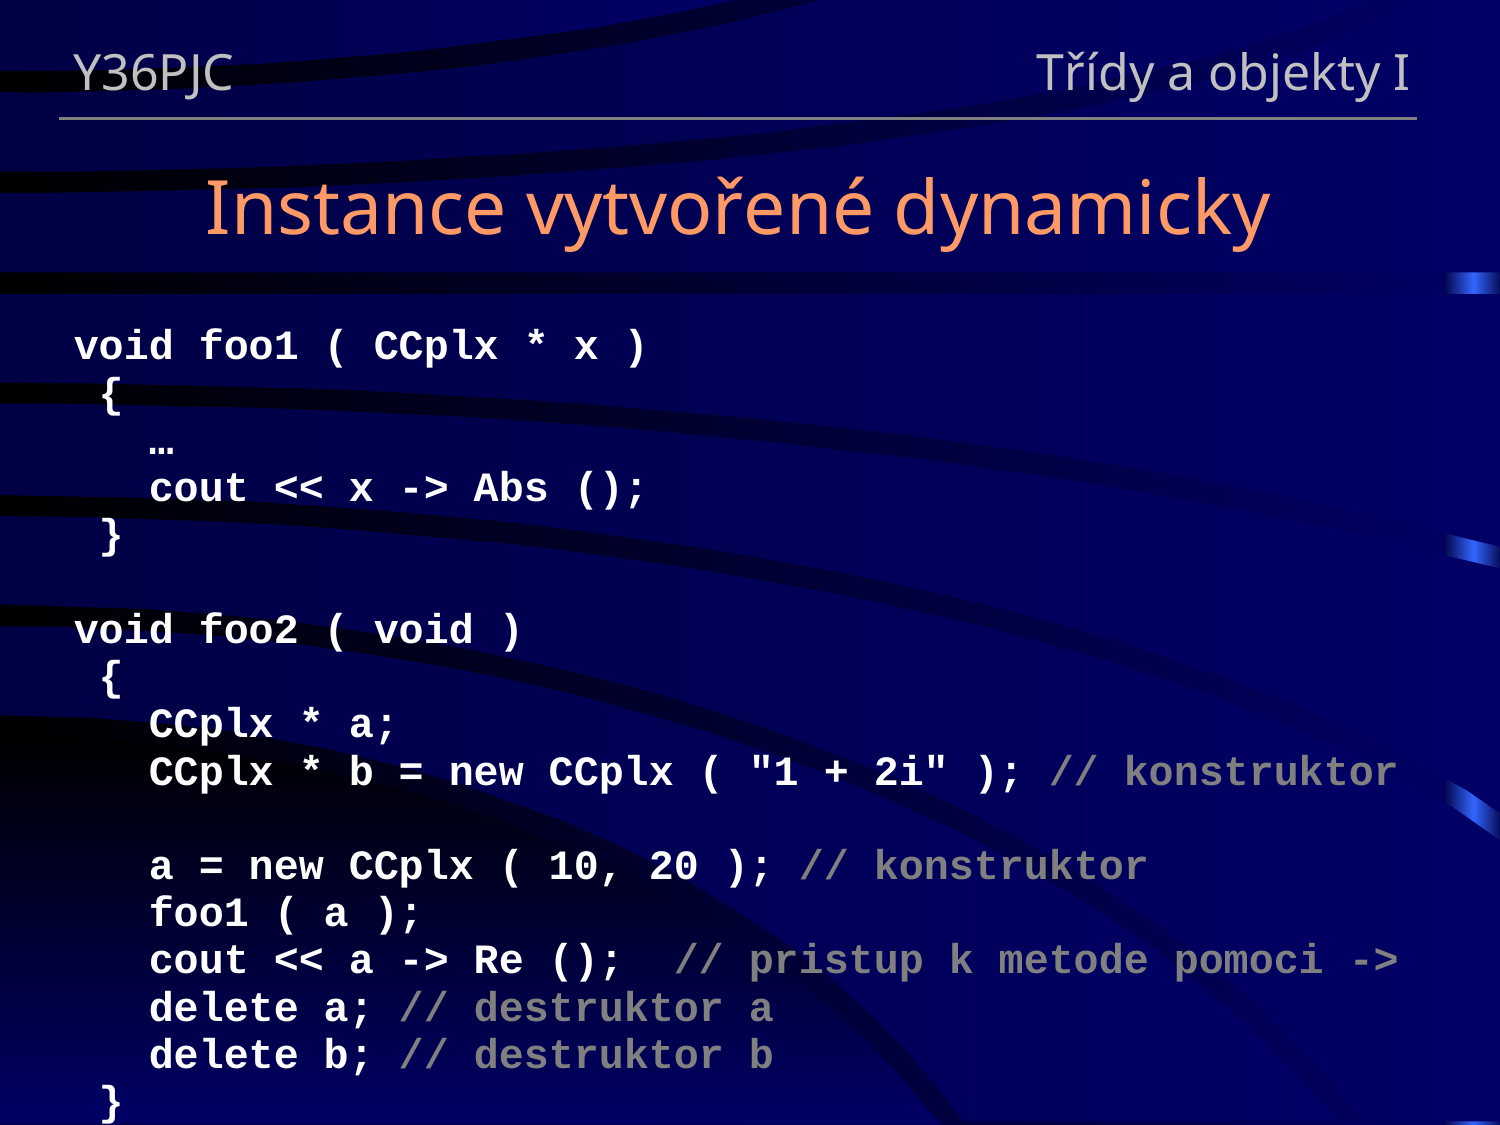

Y36PJC
Třídy a objekty I
Instance vytvořené dynamicky
void foo1 ( CCplx * x )
 {
 …
 cout << x -> Abs ();
 }
void foo2 ( void )
 {
 CCplx * a;
 CCplx * b = new CCplx ( "1 + 2i" ); // konstruktor
 a = new CCplx ( 10, 20 ); // konstruktor
 foo1 ( a );
 cout << a -> Re (); // pristup k metode pomoci ->
 delete a; // destruktor a
 delete b; // destruktor b
 }